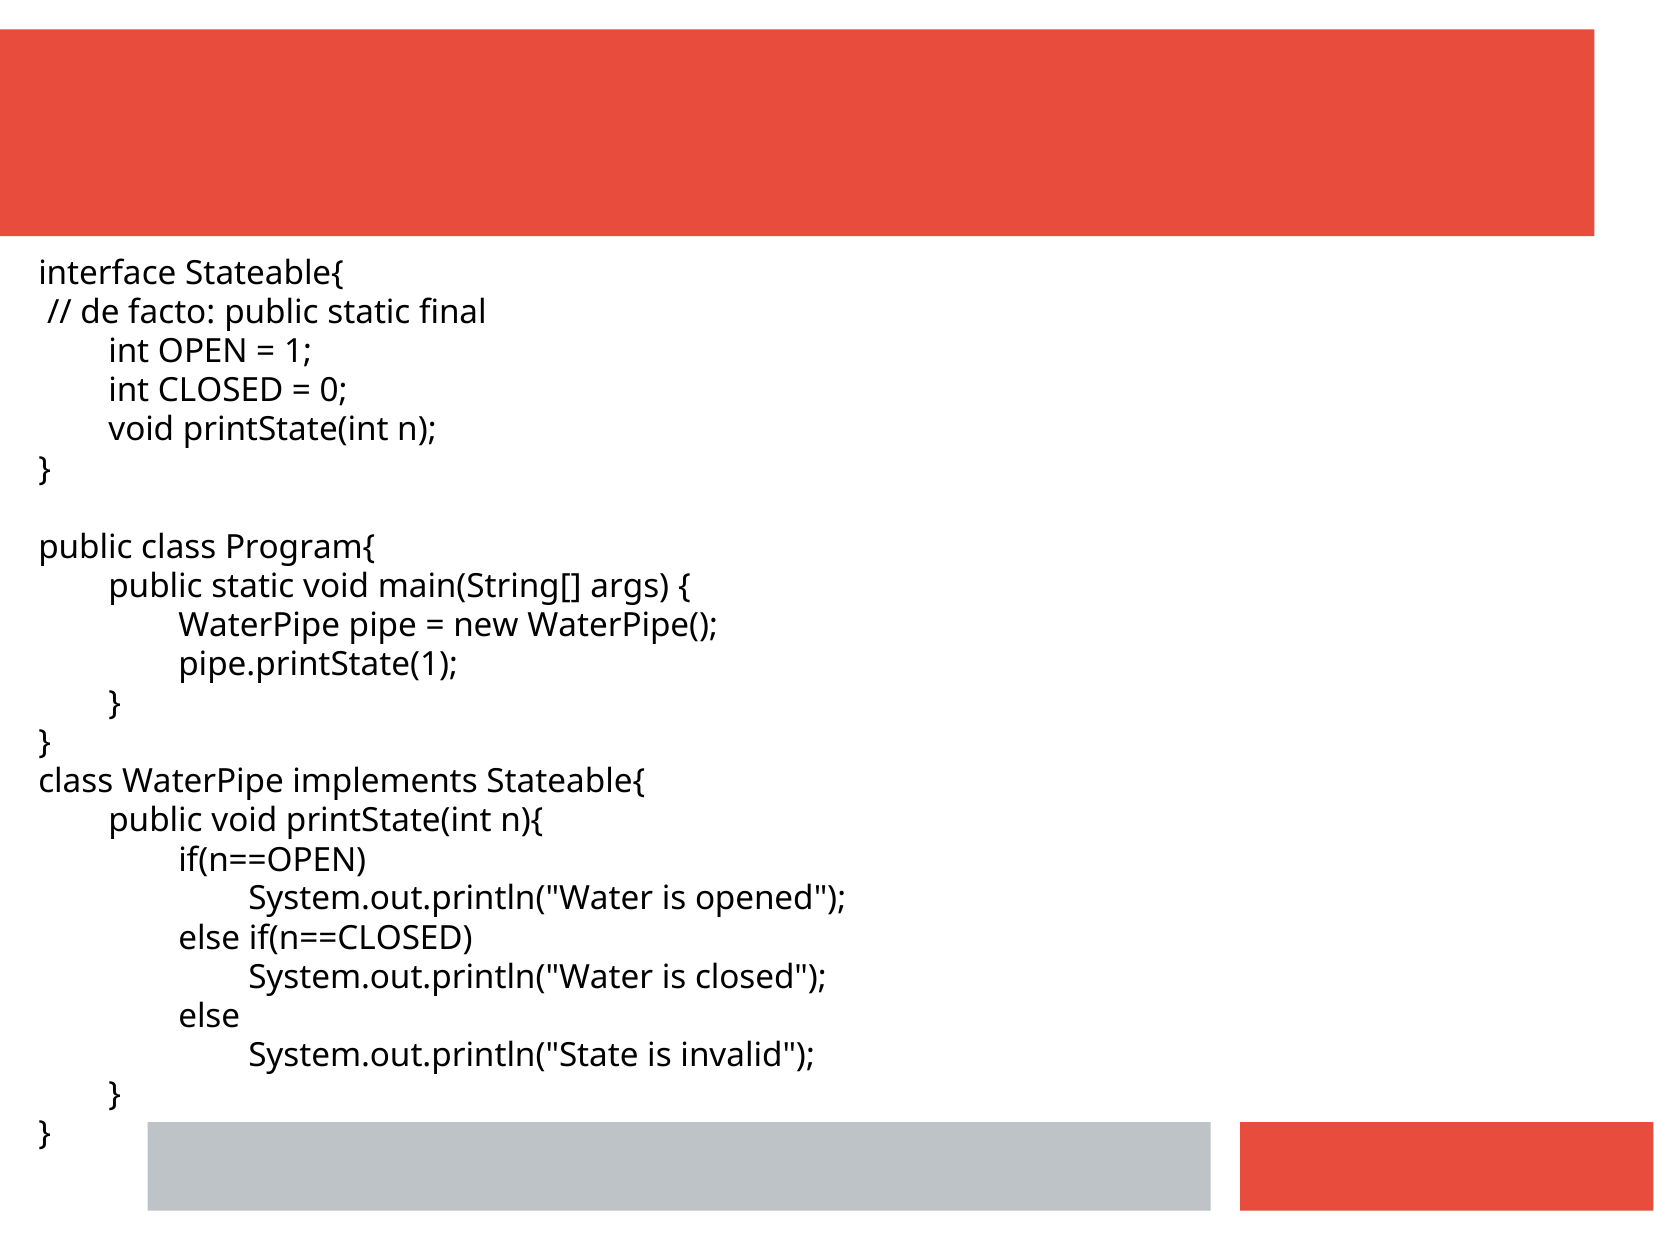

interface Stateable{
 // de facto: public static final
 int OPEN = 1;
 int CLOSED = 0;
 void printState(int n);
}
public class Program{
 public static void main(String[] args) {
 WaterPipe pipe = new WaterPipe();
 pipe.printState(1);
 }
}
class WaterPipe implements Stateable{
 public void printState(int n){
 if(n==OPEN)
 System.out.println("Water is opened");
 else if(n==CLOSED)
 System.out.println("Water is closed");
 else
 System.out.println("State is invalid");
 }
}